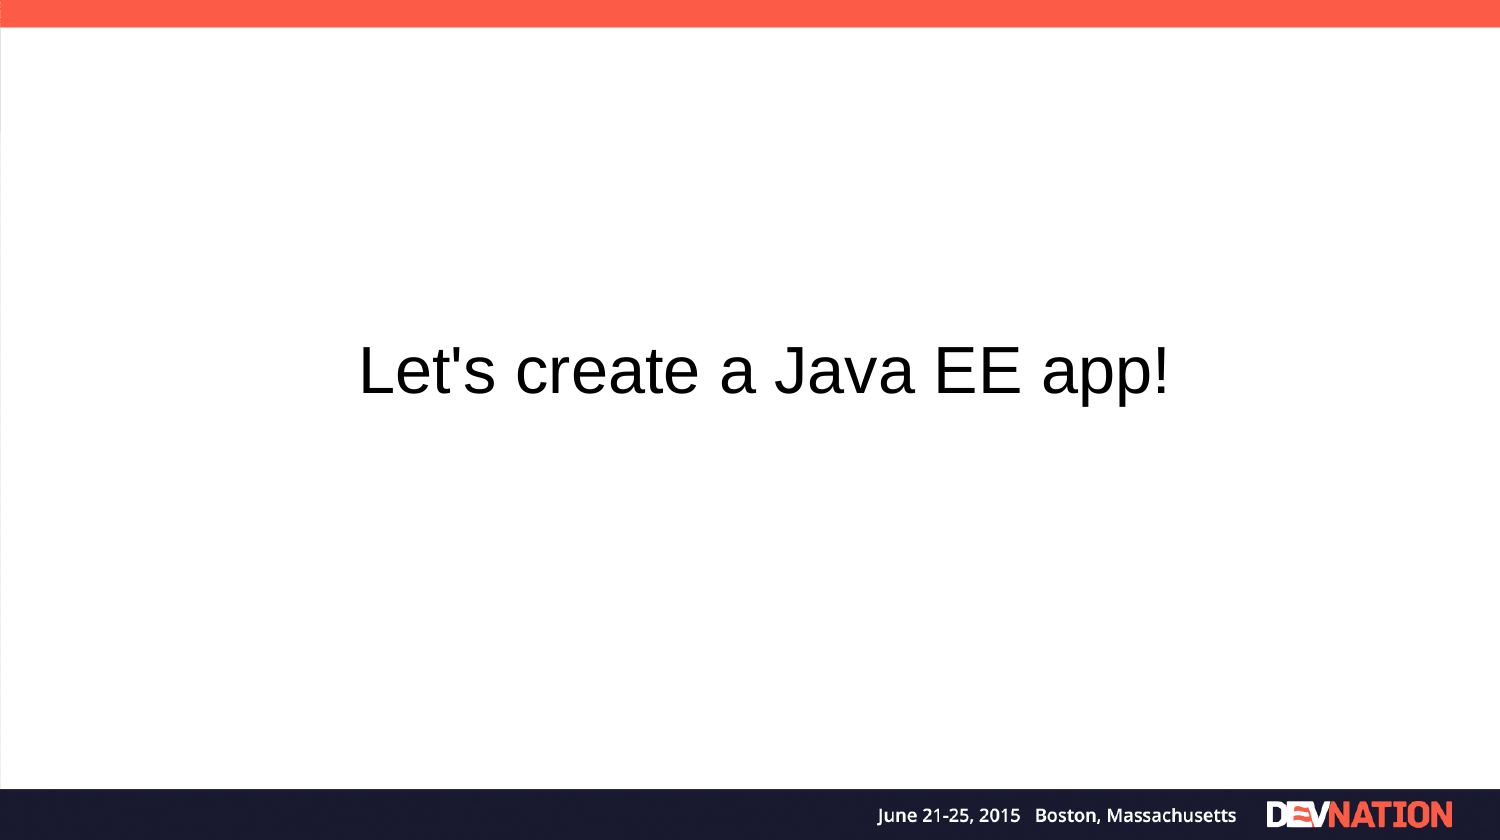

# Let's create a Java EE app!